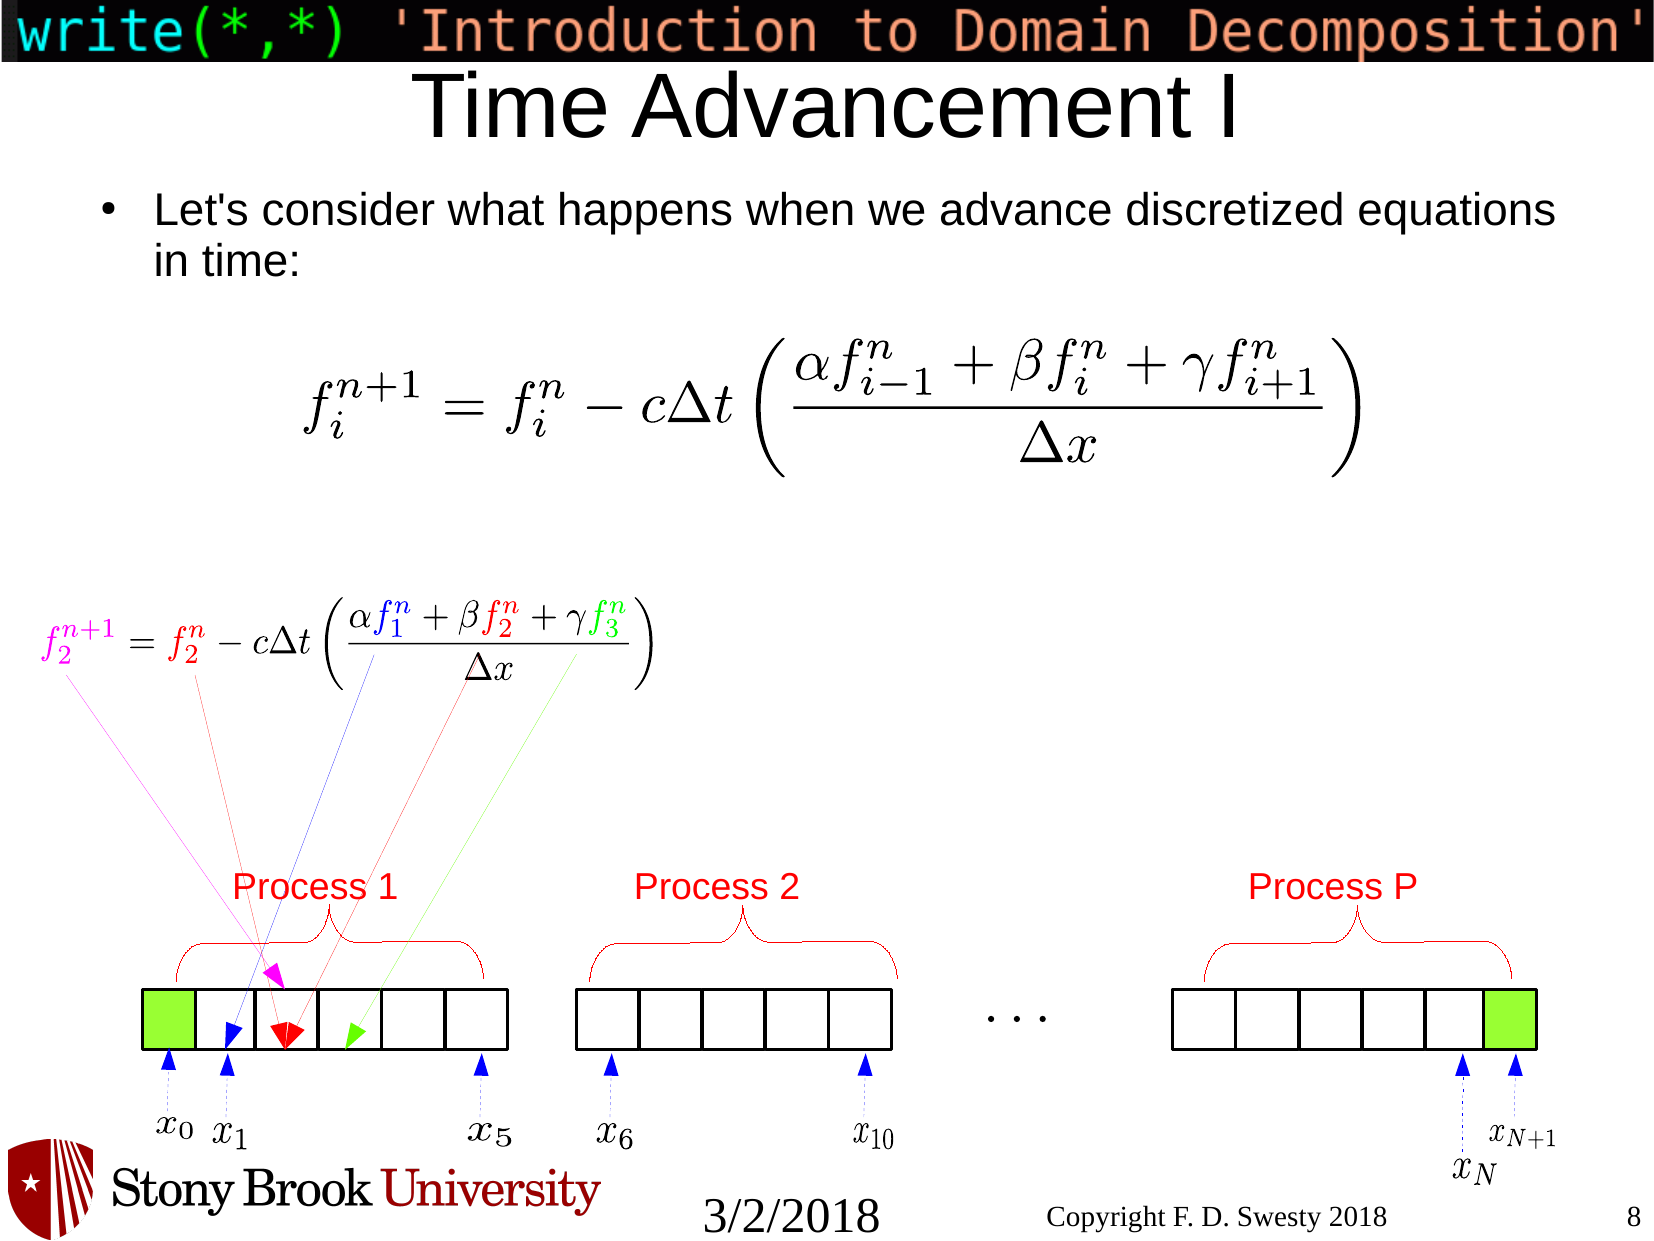

# Time Advancement I
Let's consider what happens when we advance discretized equations in time:
Process 1
Process 2
Process P
3/2/2018
Copyright F. D. Swesty 2018
8